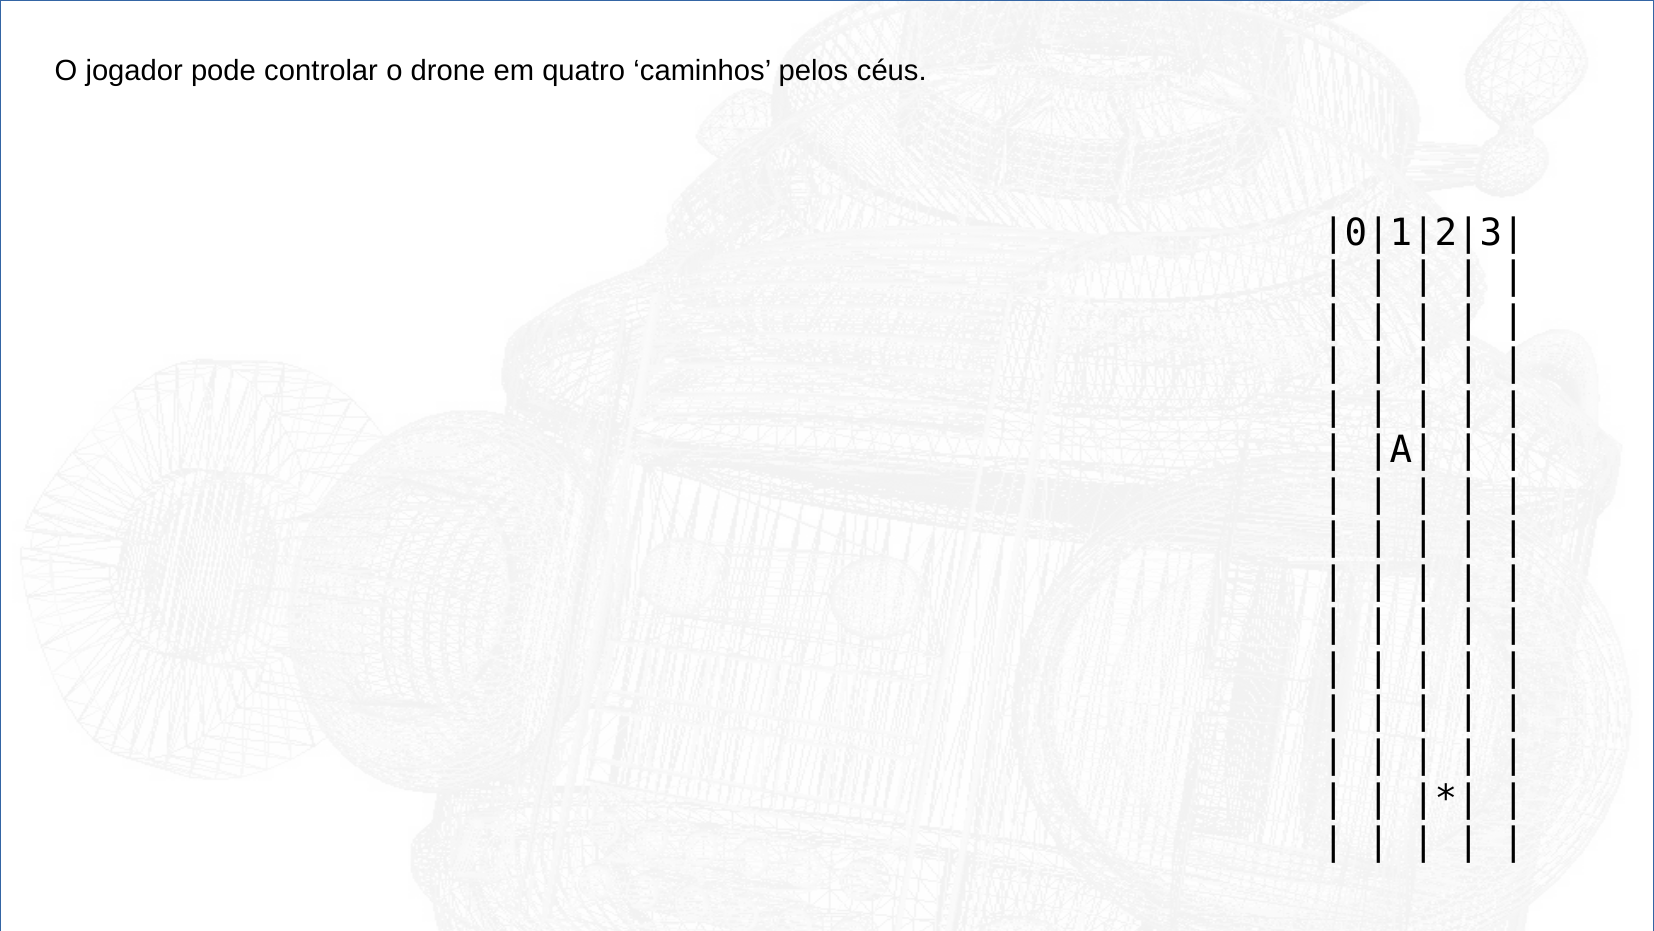

O jogador pode controlar o drone em quatro ‘caminhos’ pelos céus.
|0|1|2|3|
| | | | |
| | | | |
| | | | |
| | | | |
| |A| | |
| | | | |
| | | | |
| | | | |
| | | | |
| | | | |
| | | | |
| | | | |
| | |*| |
| | | | |